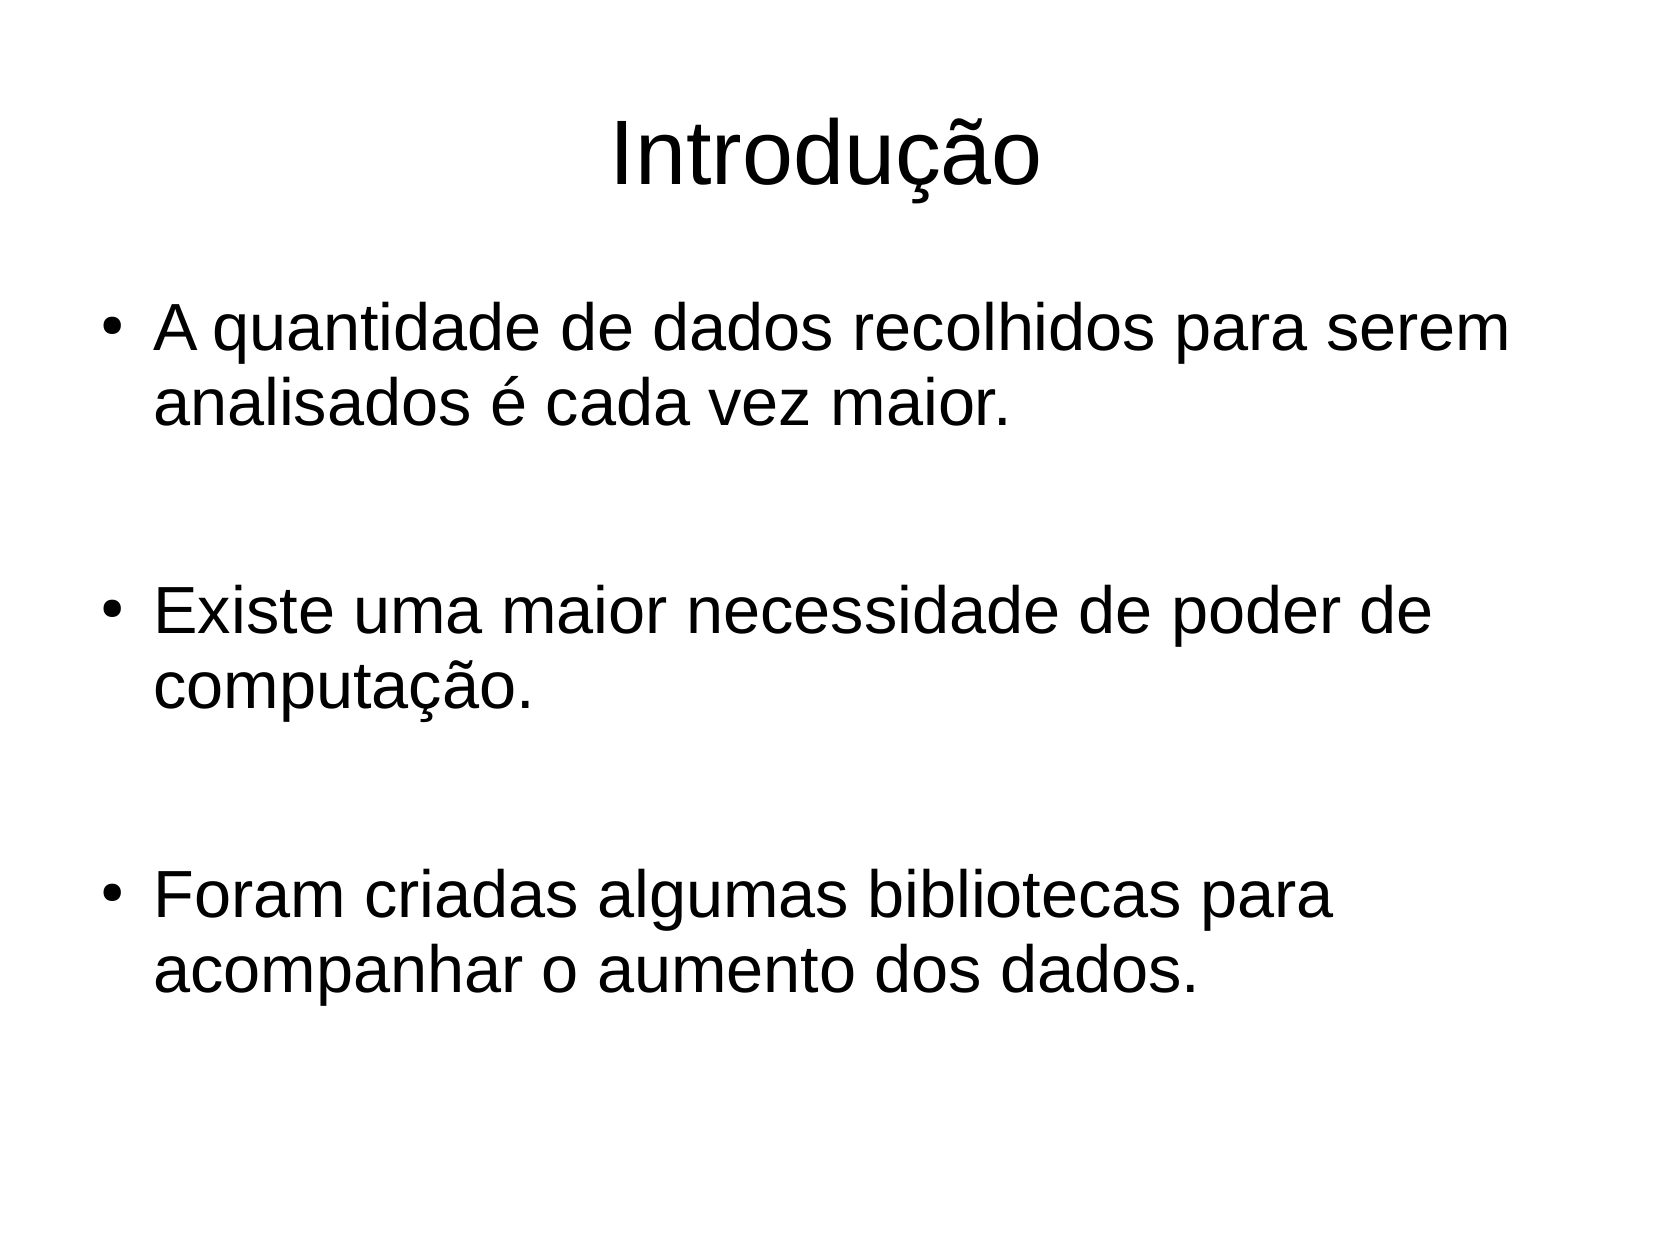

# Introdução
A quantidade de dados recolhidos para serem analisados é cada vez maior.
Existe uma maior necessidade de poder de computação.
Foram criadas algumas bibliotecas para acompanhar o aumento dos dados.